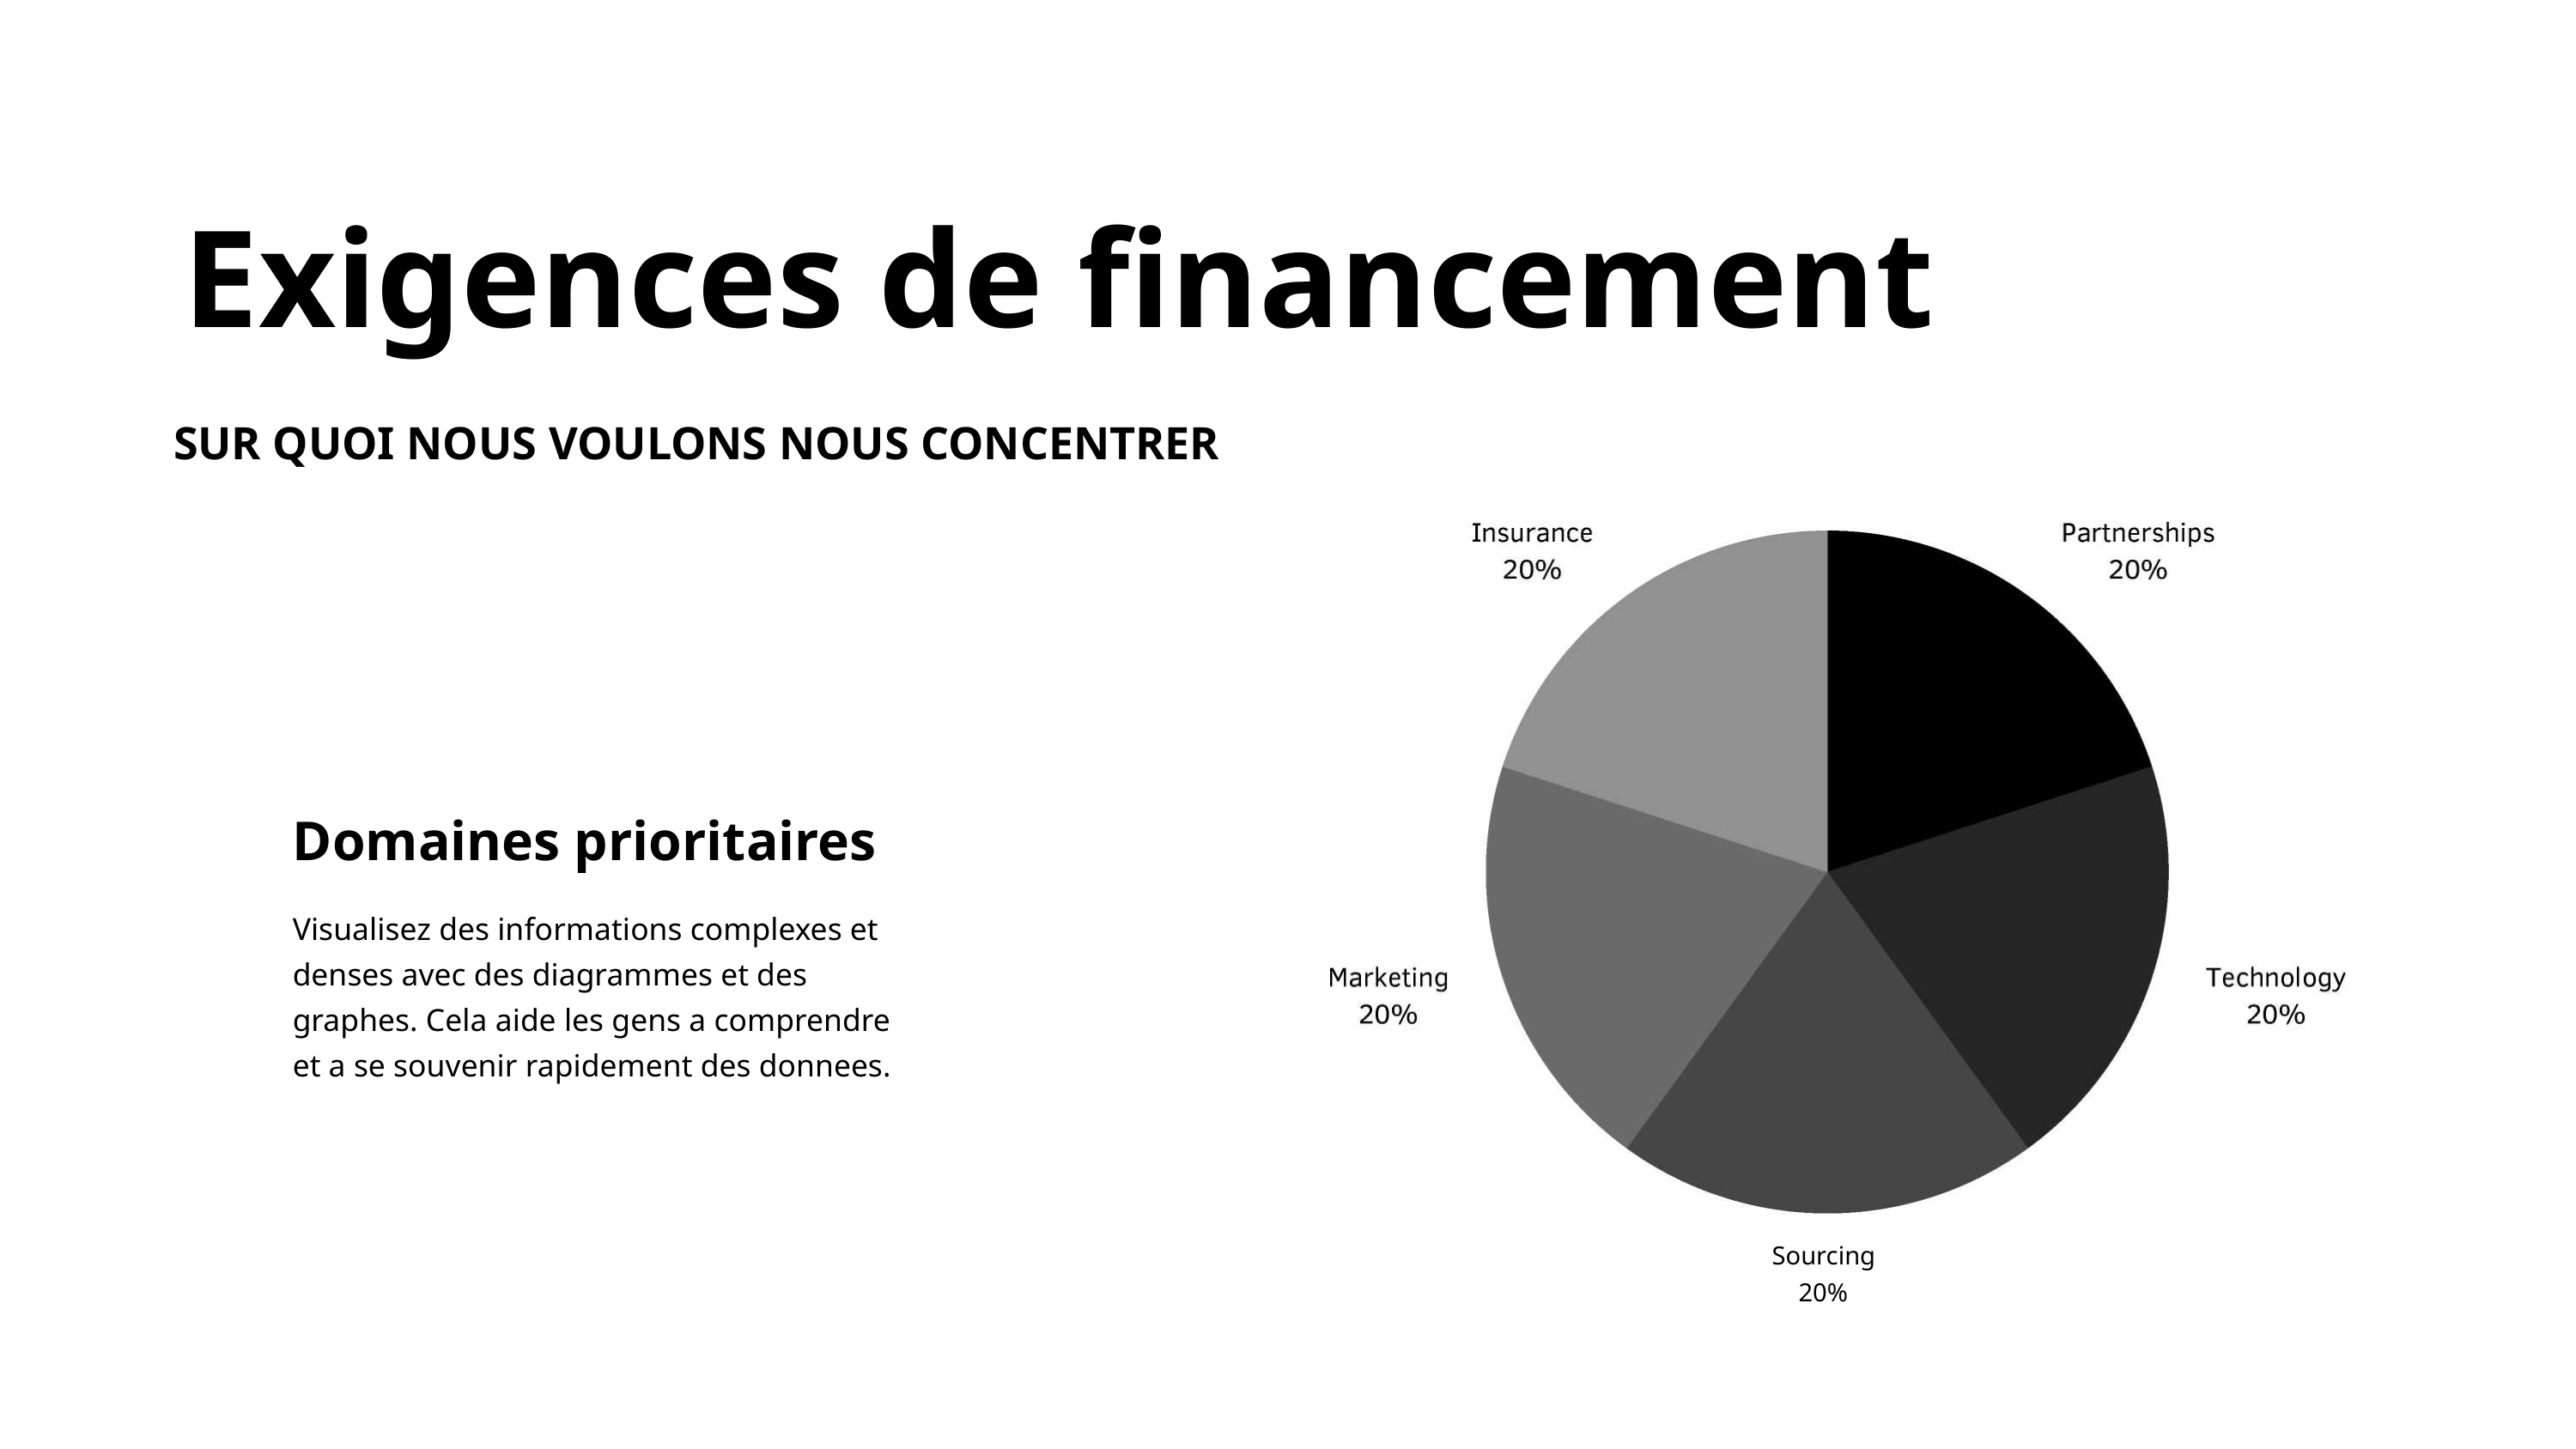

Exigences de financement
SUR QUOI NOUS VOULONS NOUS CONCENTRER
Domaines prioritaires
Visualisez des informations complexes et denses avec des diagrammes et des graphes. Cela aide les gens a comprendre et a se souvenir rapidement des donnees.
Sourcing
20%